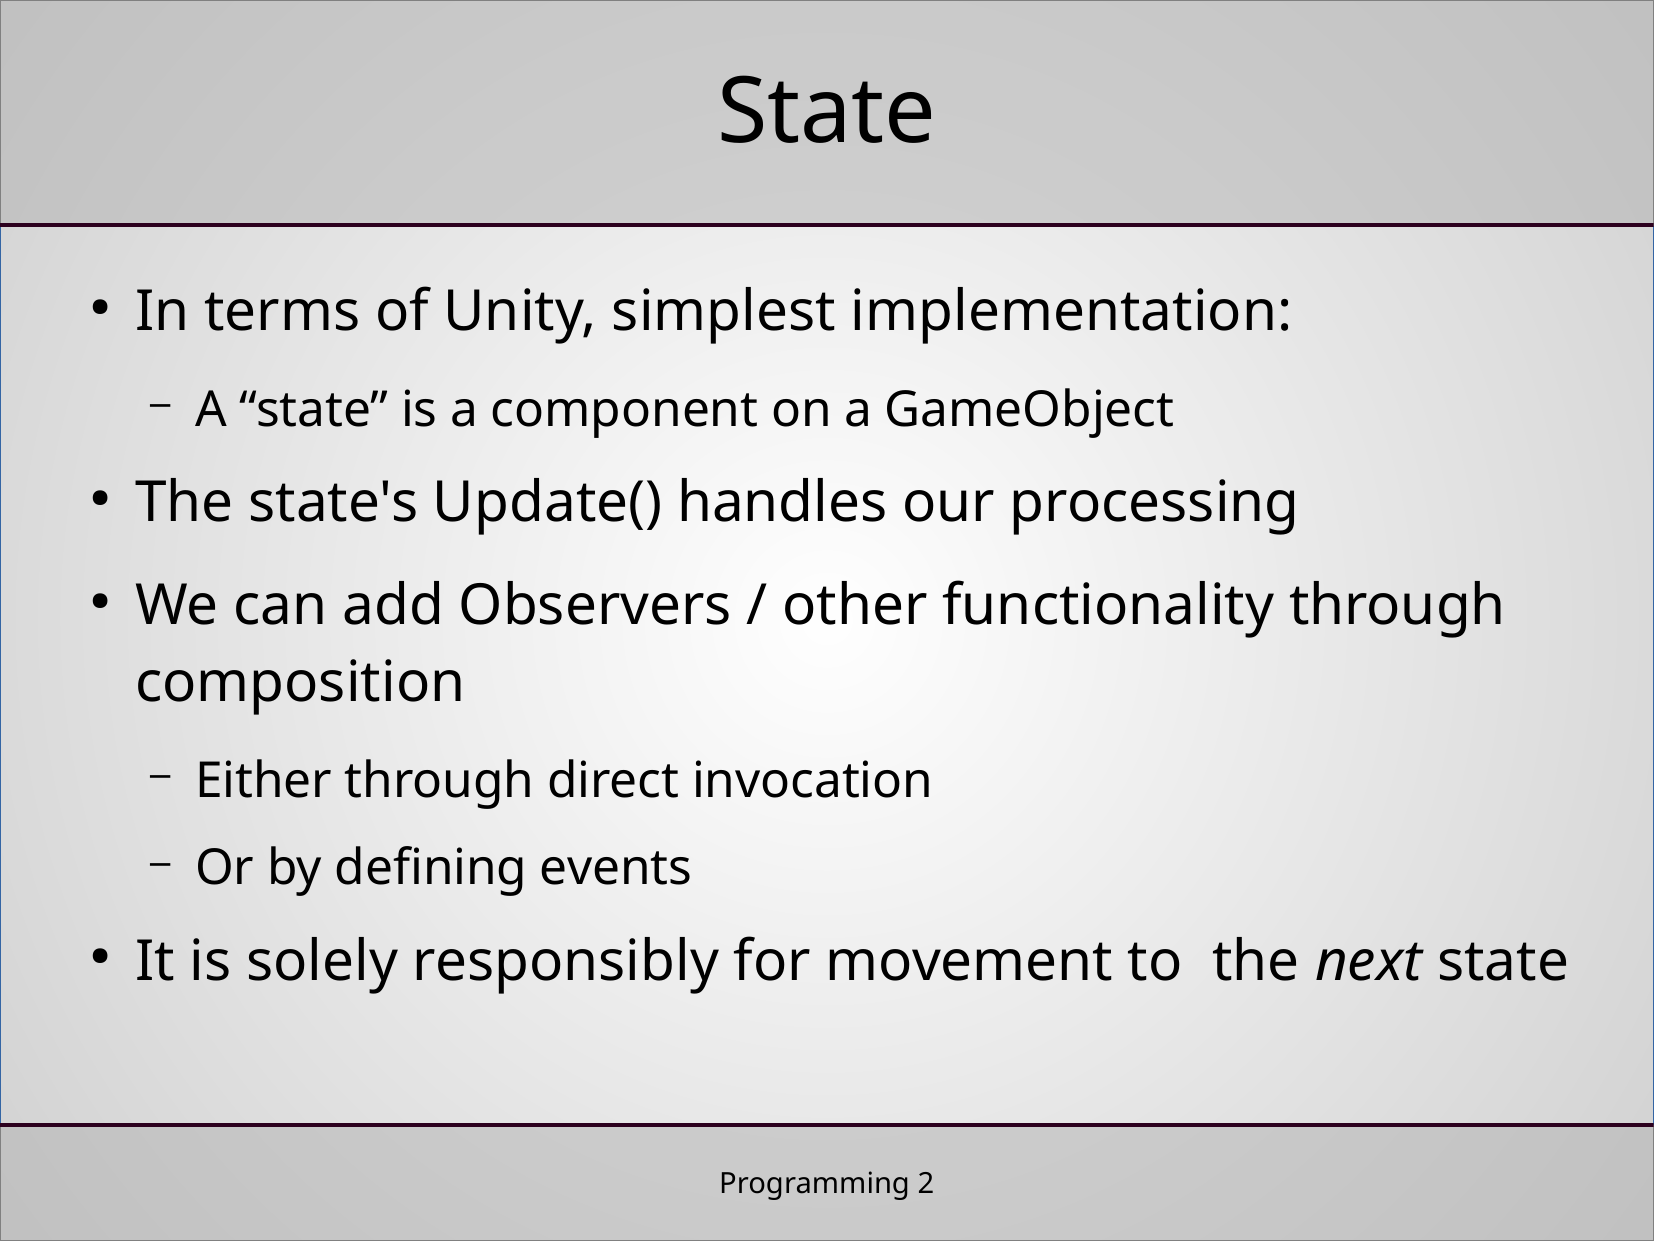

# State
In terms of Unity, simplest implementation:
A “state” is a component on a GameObject
The state's Update() handles our processing
We can add Observers / other functionality through composition
Either through direct invocation
Or by defining events
It is solely responsibly for movement to the next state